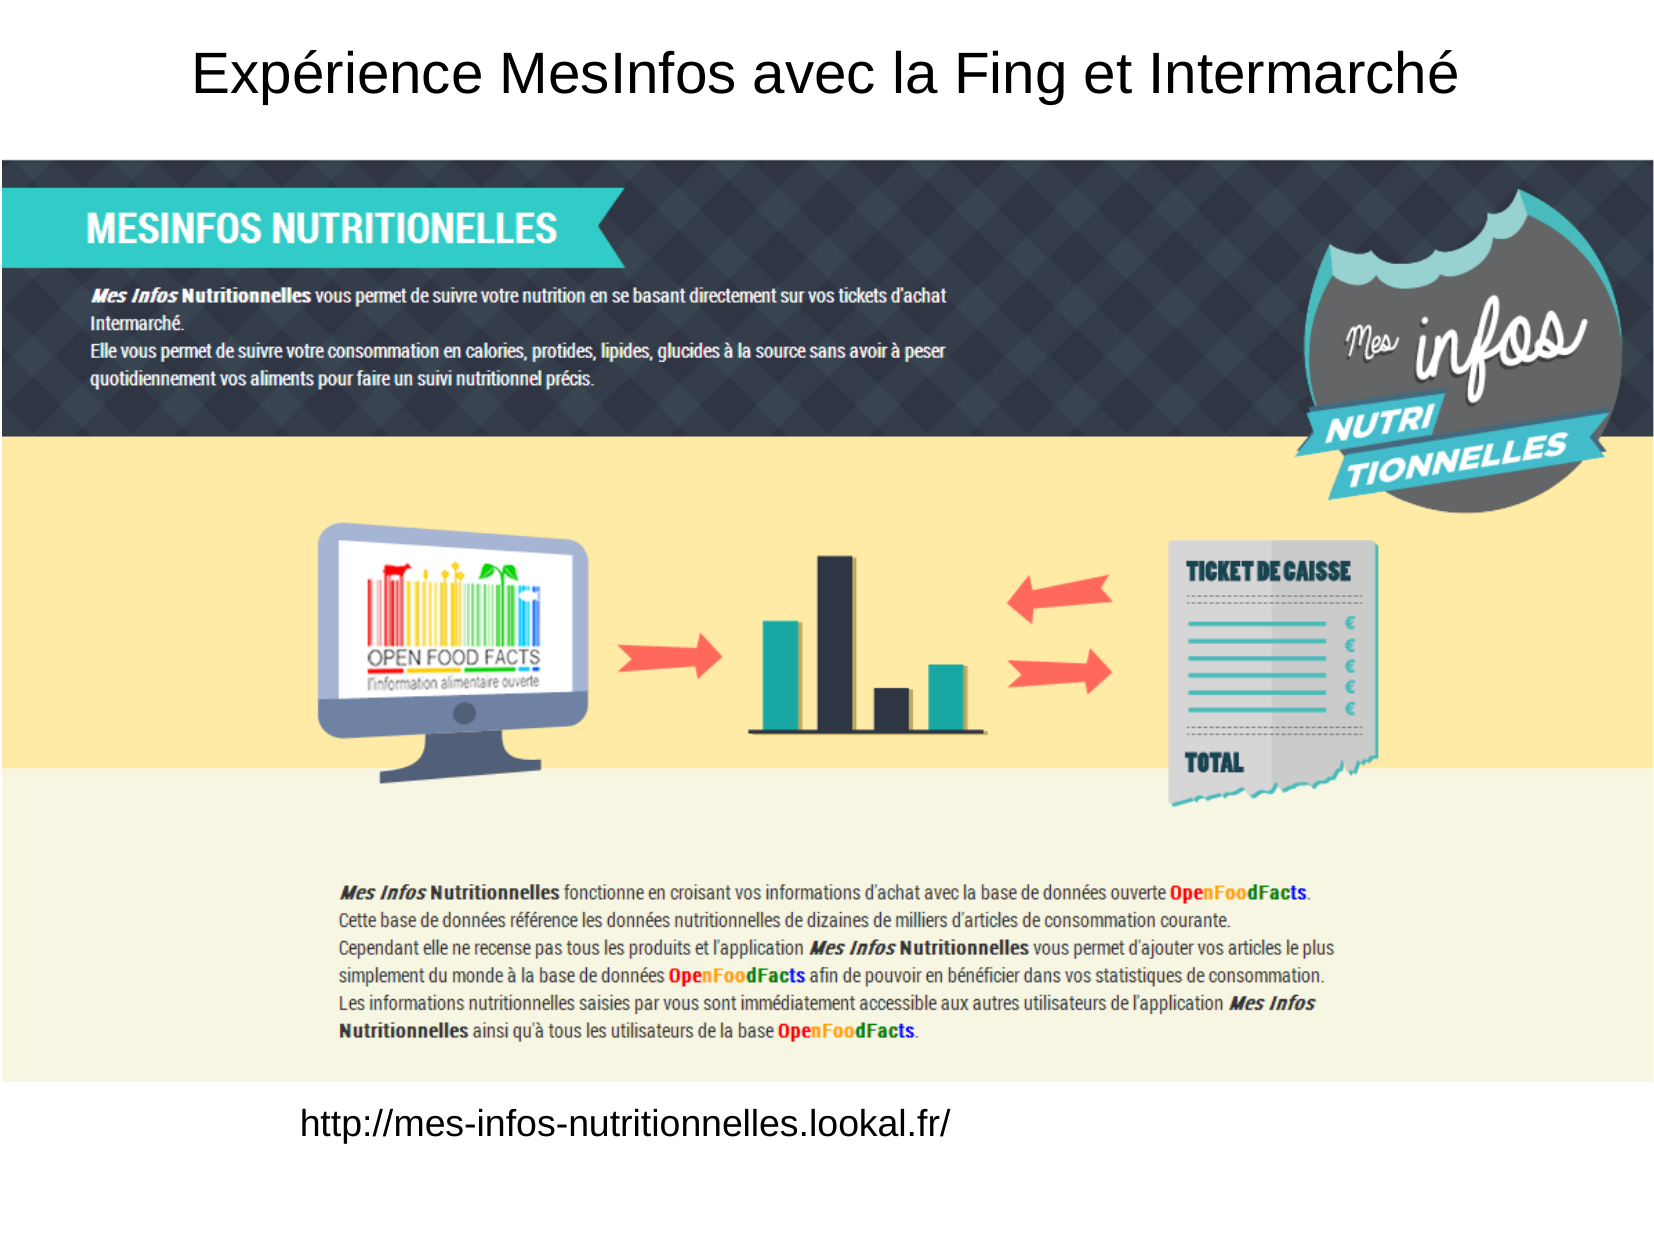

Expérience MesInfos avec la Fing et Intermarché
http://mes-infos-nutritionnelles.lookal.fr/